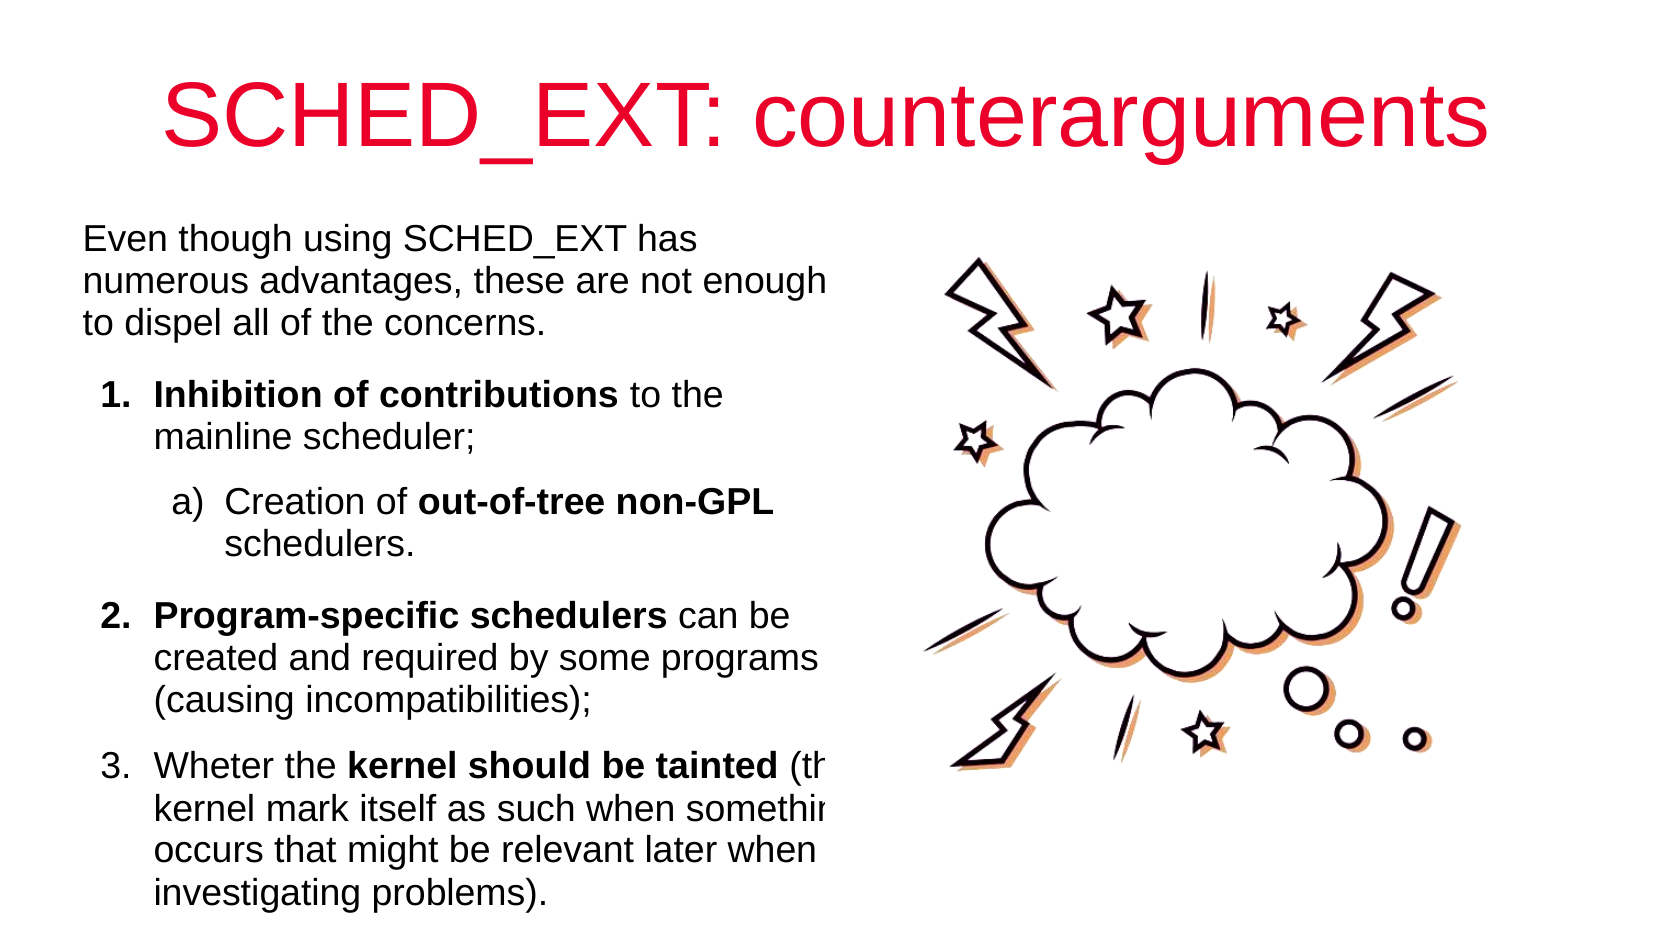

# SCHED_EXT: counterarguments
Even though using SCHED_EXT has numerous advantages, these are not enough to dispel all of the concerns.
Inhibition of contributions to the mainline scheduler;
Creation of out-of-tree non-GPL schedulers.
Program-specific schedulers can be created and required by some programs (causing incompatibilities);
Wheter the kernel should be tainted (the kernel mark itself as such when something occurs that might be relevant later when investigating problems).